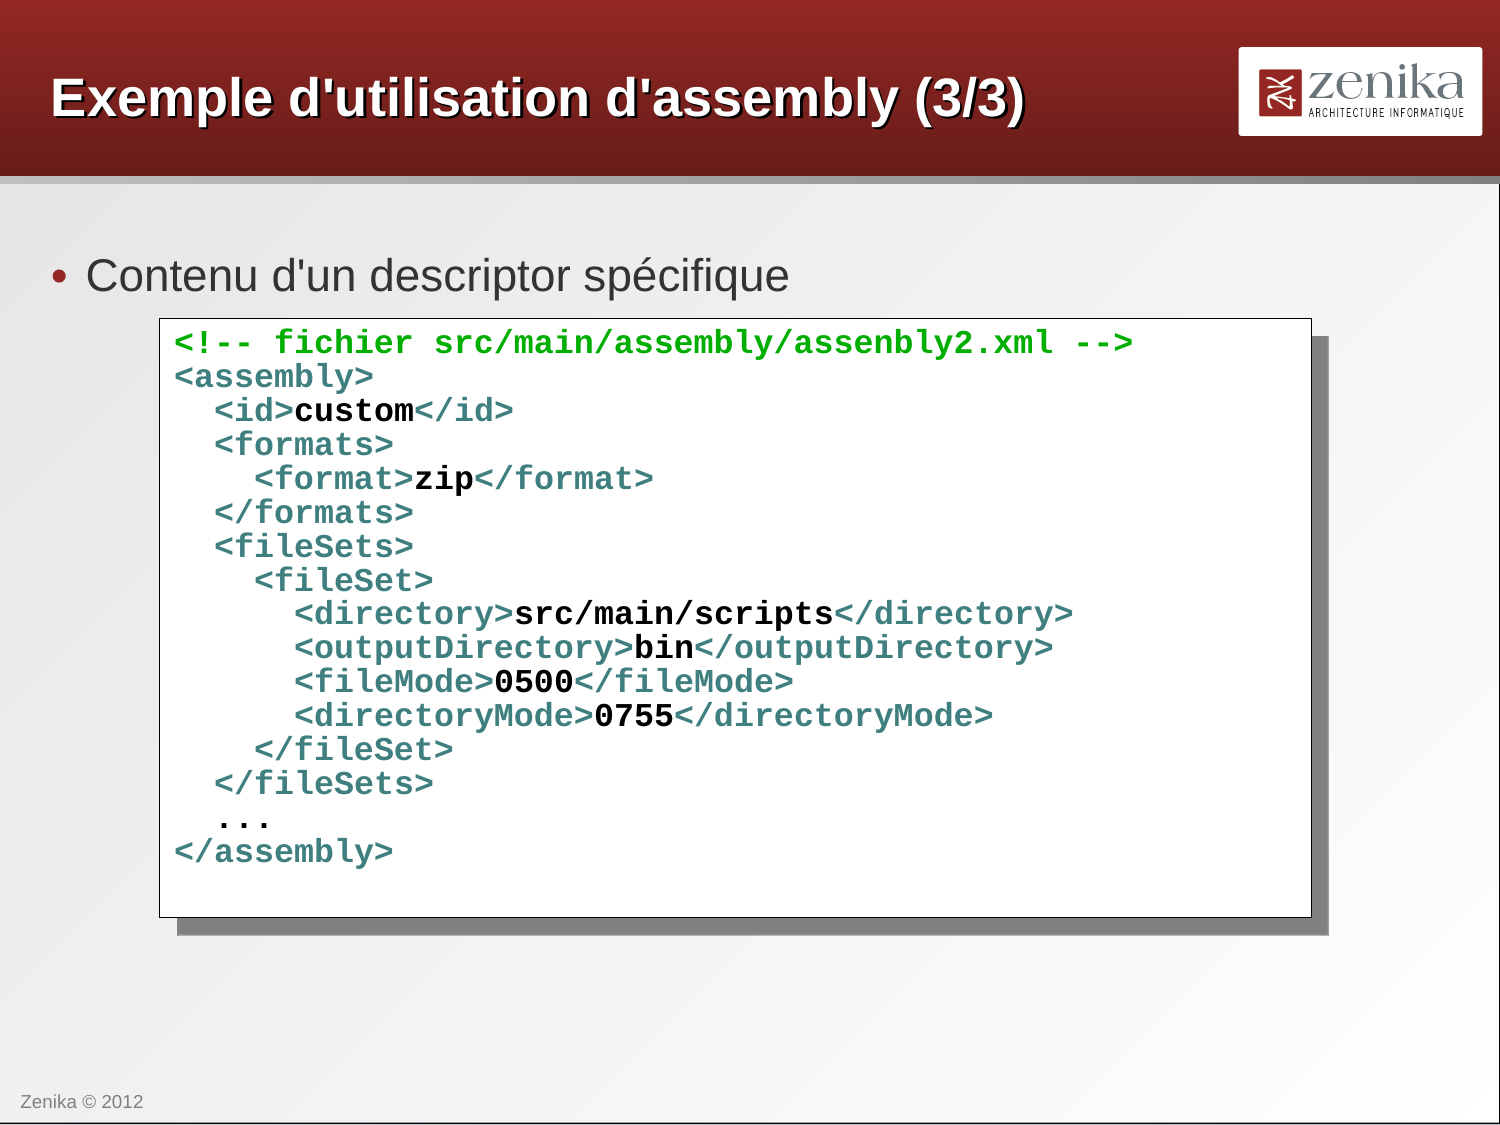

# Exemple d'utilisation d'assembly (3/3)
Contenu d'un descriptor spécifique
<!-- fichier src/main/assembly/assenbly2.xml -->
<assembly>
 <id>custom</id>
 <formats>
 <format>zip</format>
 </formats>
 <fileSets>
 <fileSet>
 <directory>src/main/scripts</directory>
 <outputDirectory>bin</outputDirectory>
 <fileMode>0500</fileMode>
 <directoryMode>0755</directoryMode>
 </fileSet>
 </fileSets>
 ...
</assembly>